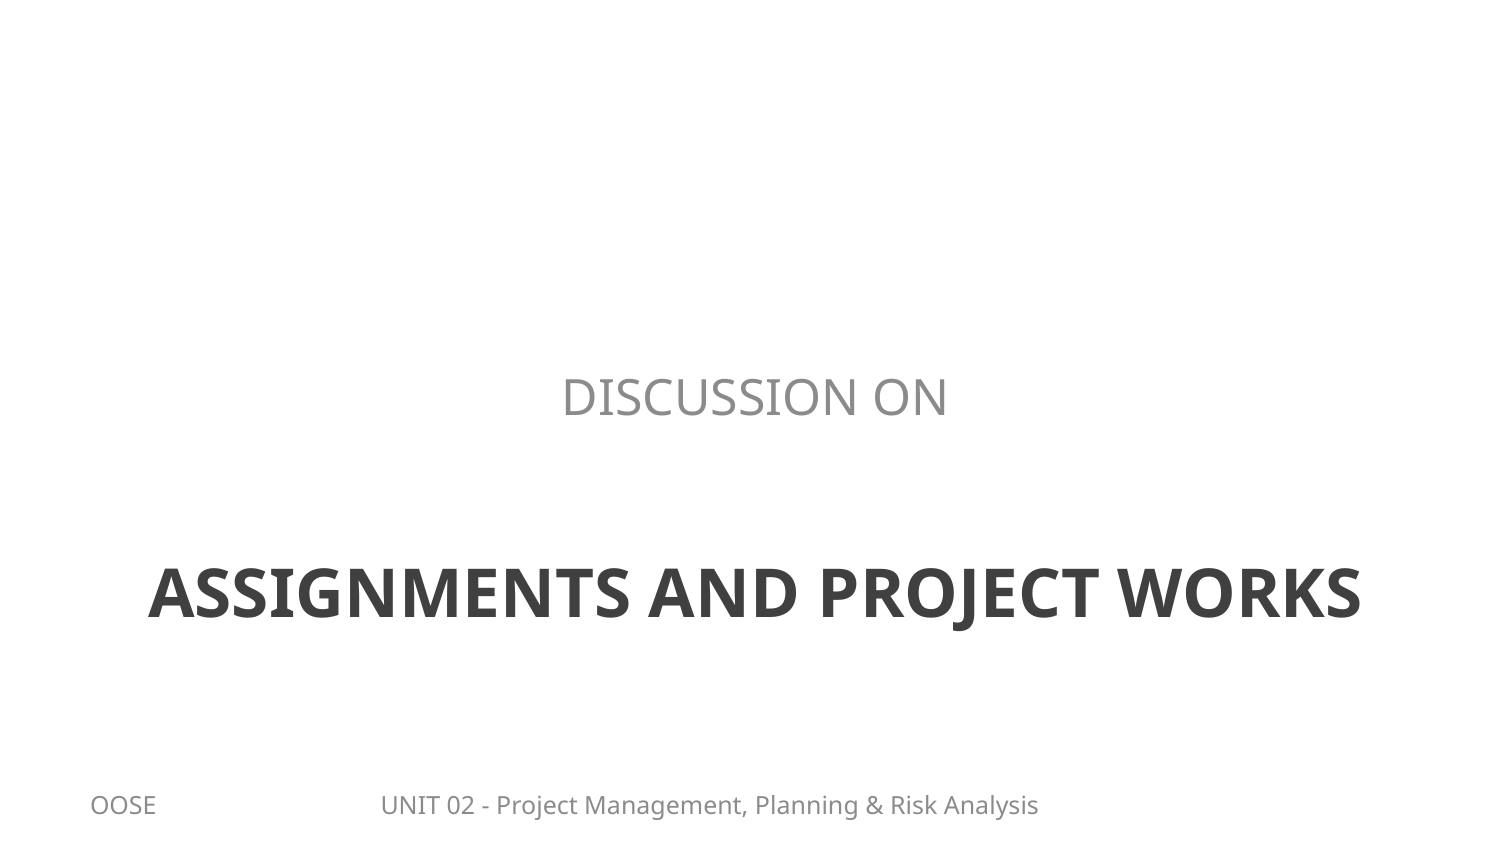

DISCUSSION ON
# Assignments and project works
OOSE
UNIT 02 - Project Management, Planning & Risk Analysis